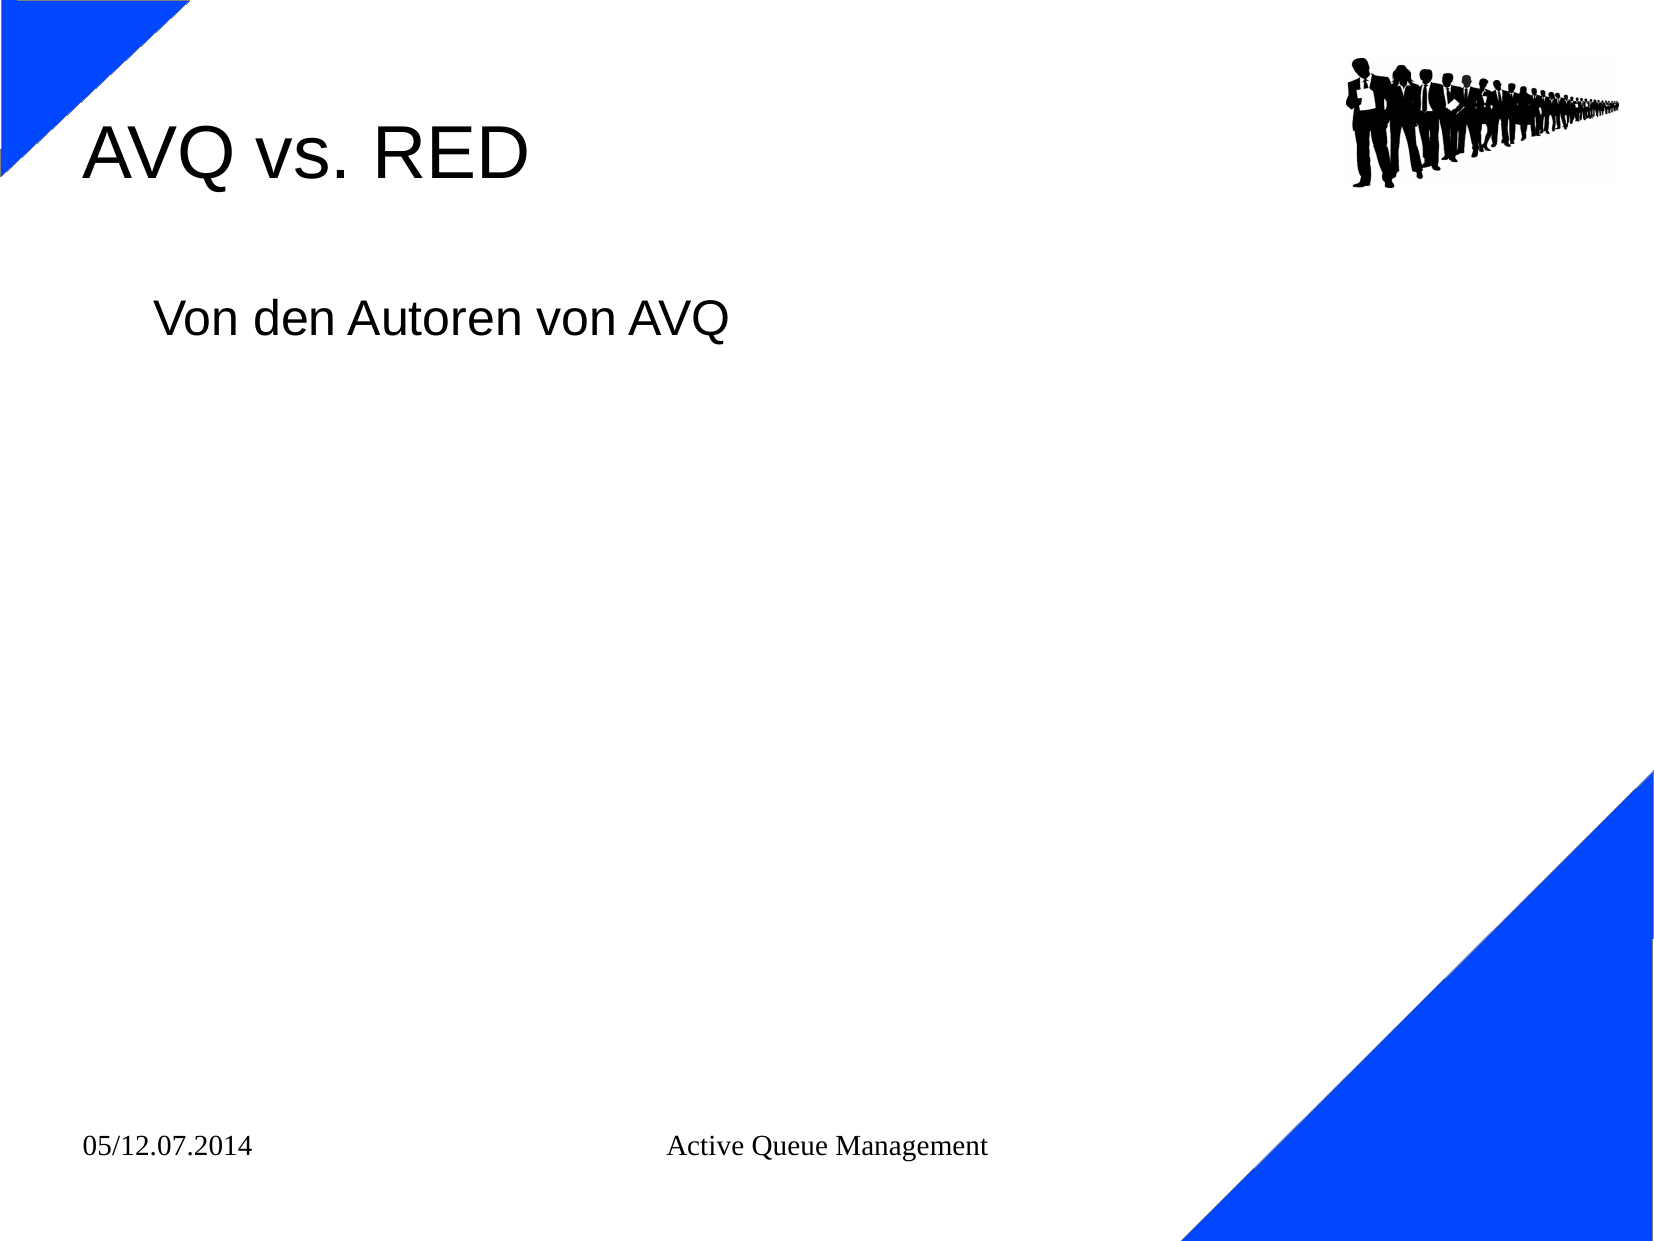

# AVQ vs. RED
Von den Autoren von AVQ
05/12.07.2014
Active Queue Management
69